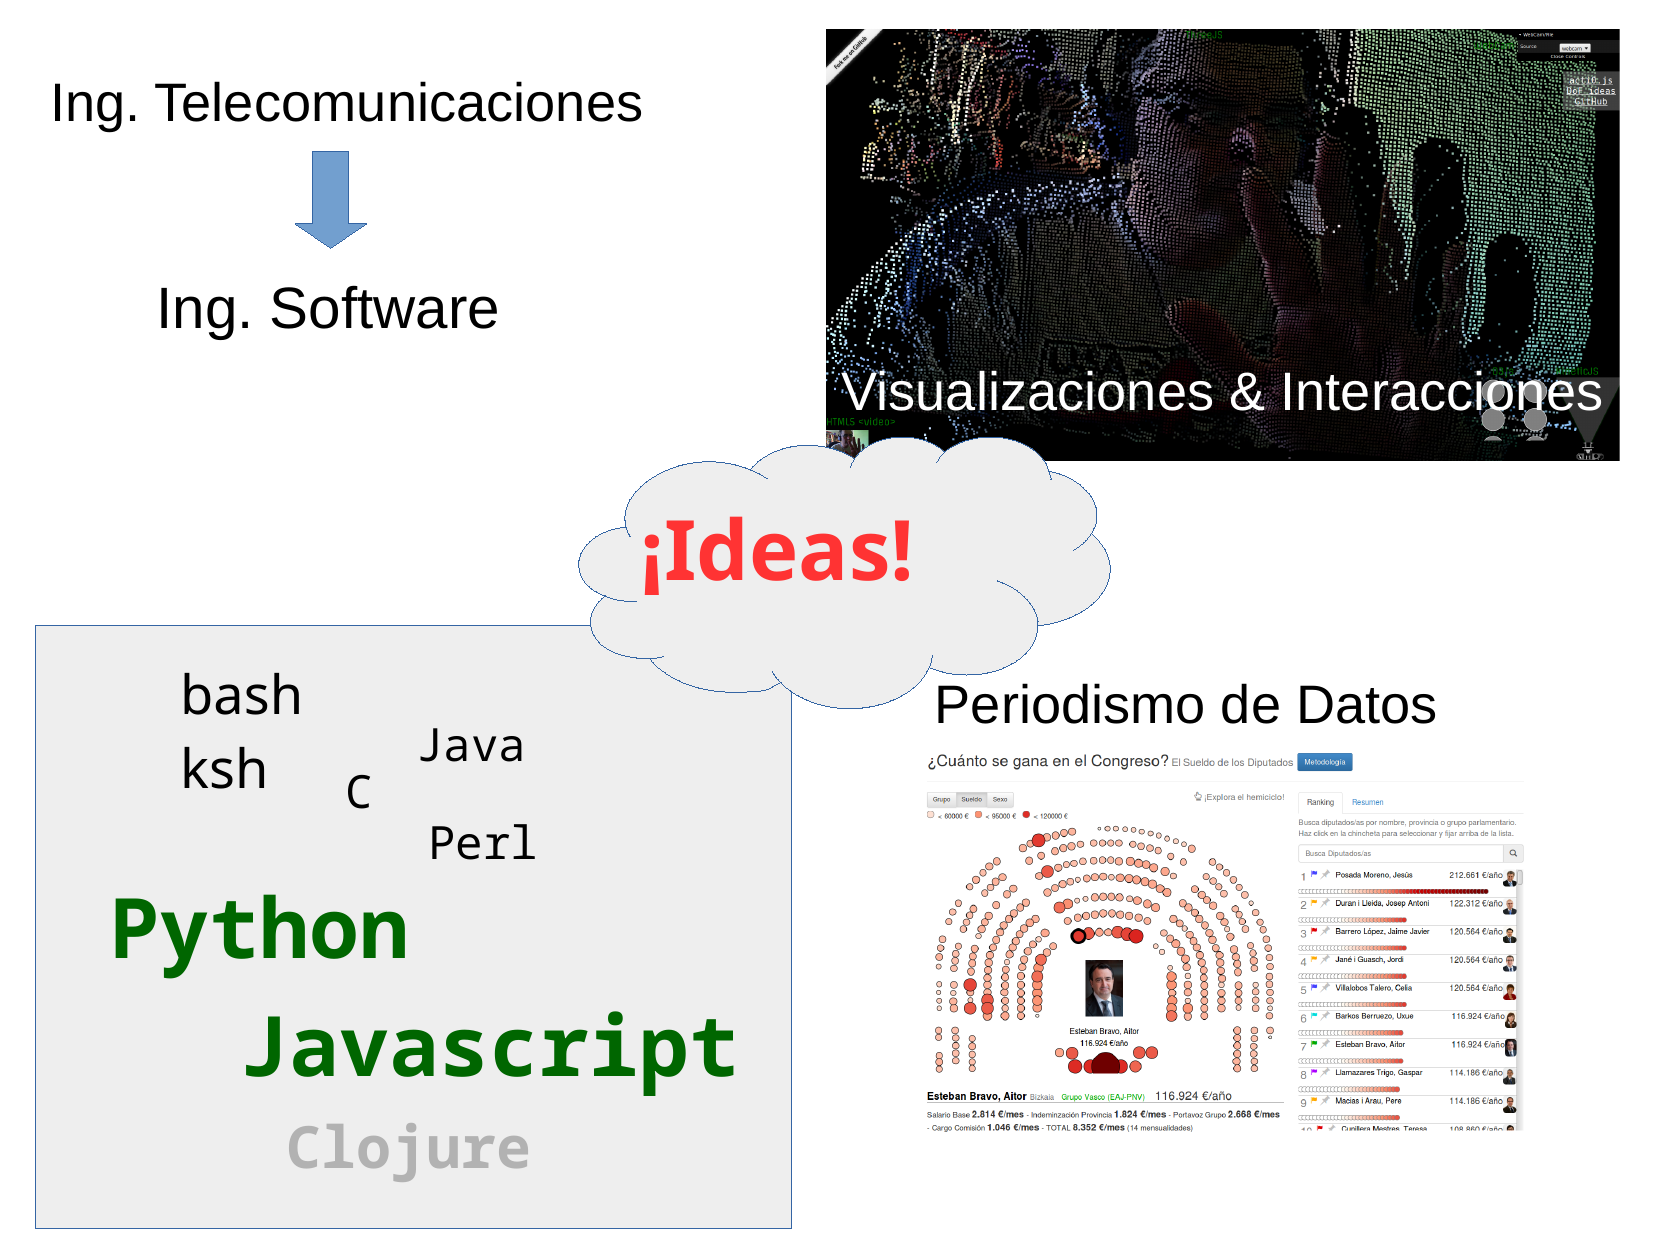

Ing. Telecomunicaciones
Ing. Software
Visualizaciones & Interacciones
¡Ideas!
bash
ksh
Periodismo de Datos
Java
C
Perl
Python
Javascript
Clojure